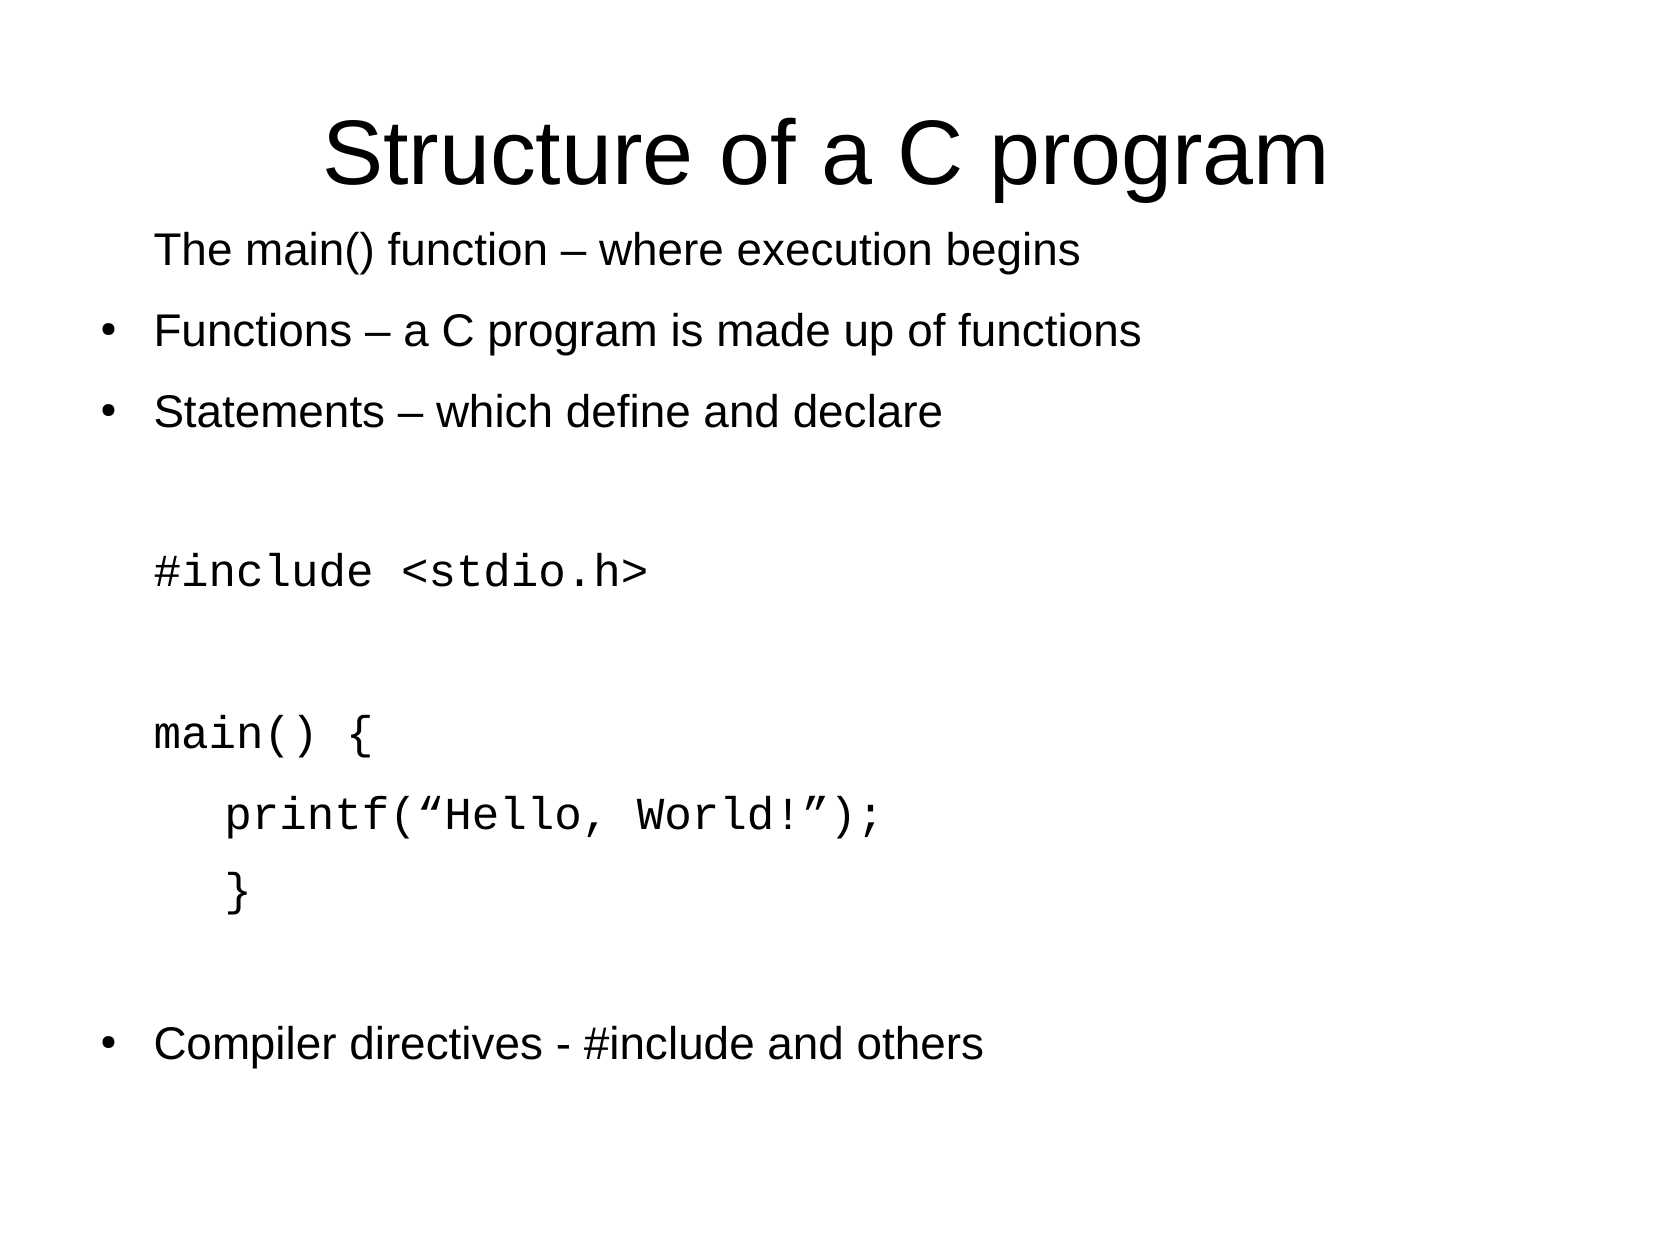

# Structure of a C program
The main() function – where execution begins
Functions – a C program is made up of functions
Statements – which define and declare
#include <stdio.h>
main() {
printf(“Hello, World!”);
}
Compiler directives - #include and others